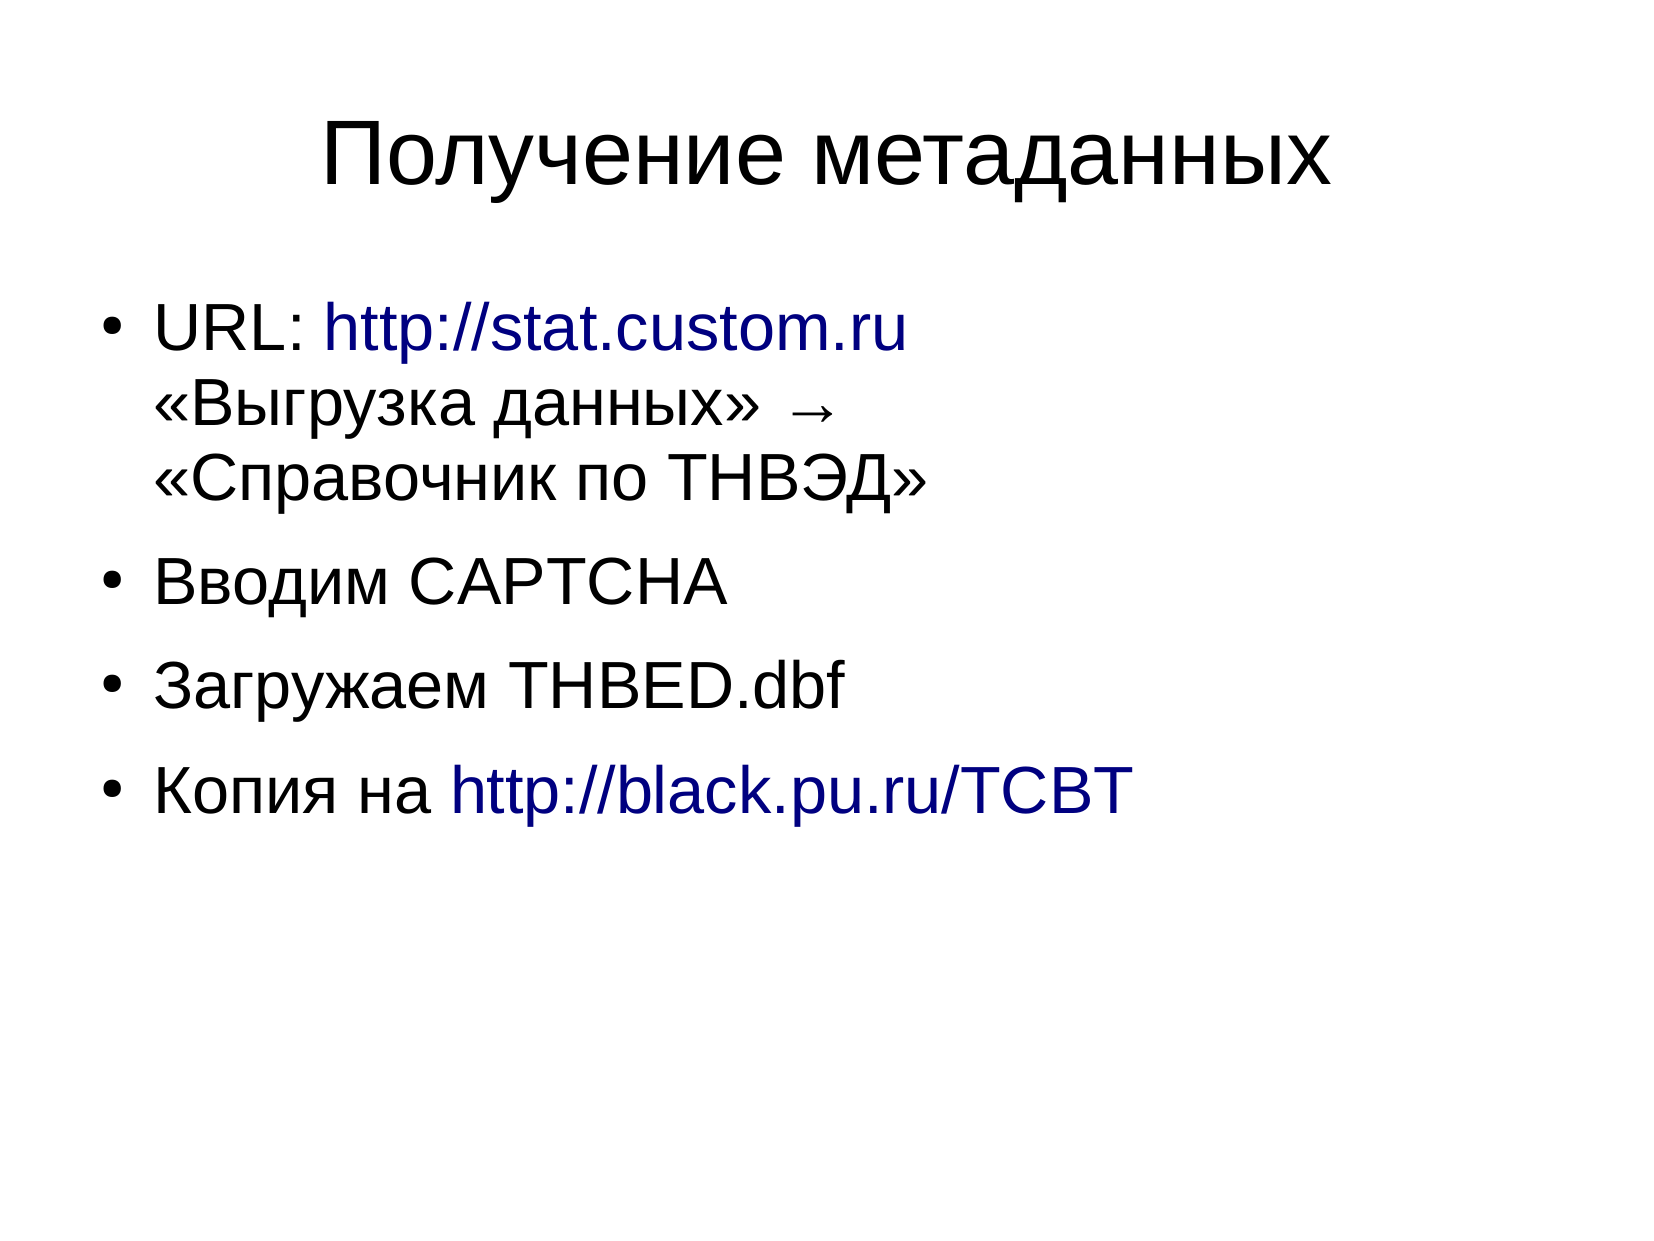

# Получение метаданных
URL: http://stat.custom.ru
«Выгрузка данных» →
«Справочник по ТНВЭД»
Вводим CAPTCHA
Загружаем THBED.dbf
Копия на http://black.pu.ru/TCBT